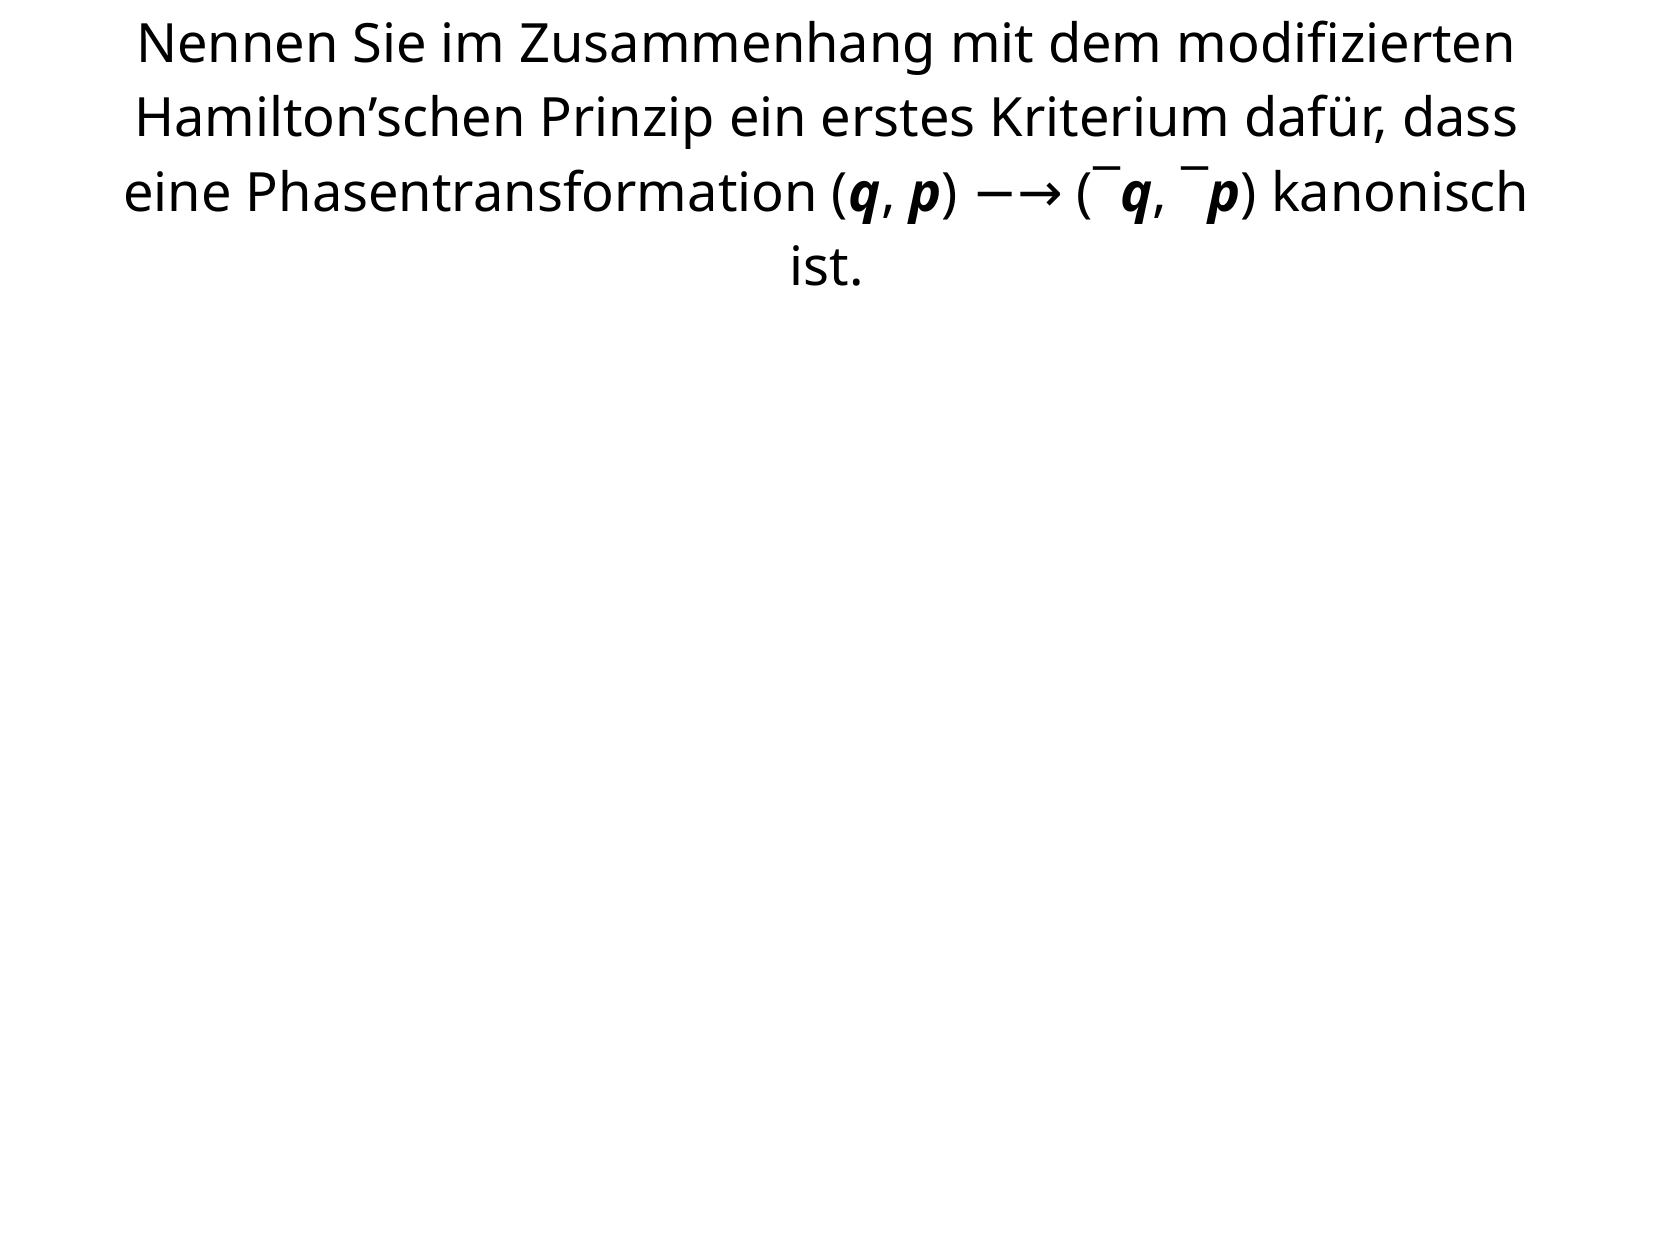

# Nennen Sie im Zusammenhang mit dem modifizierten Hamilton’schen Prinzip ein erstes Kriterium dafür, dass eine Phasentransformation (q, p) −→ (¯q, ¯p) kanonisch ist.